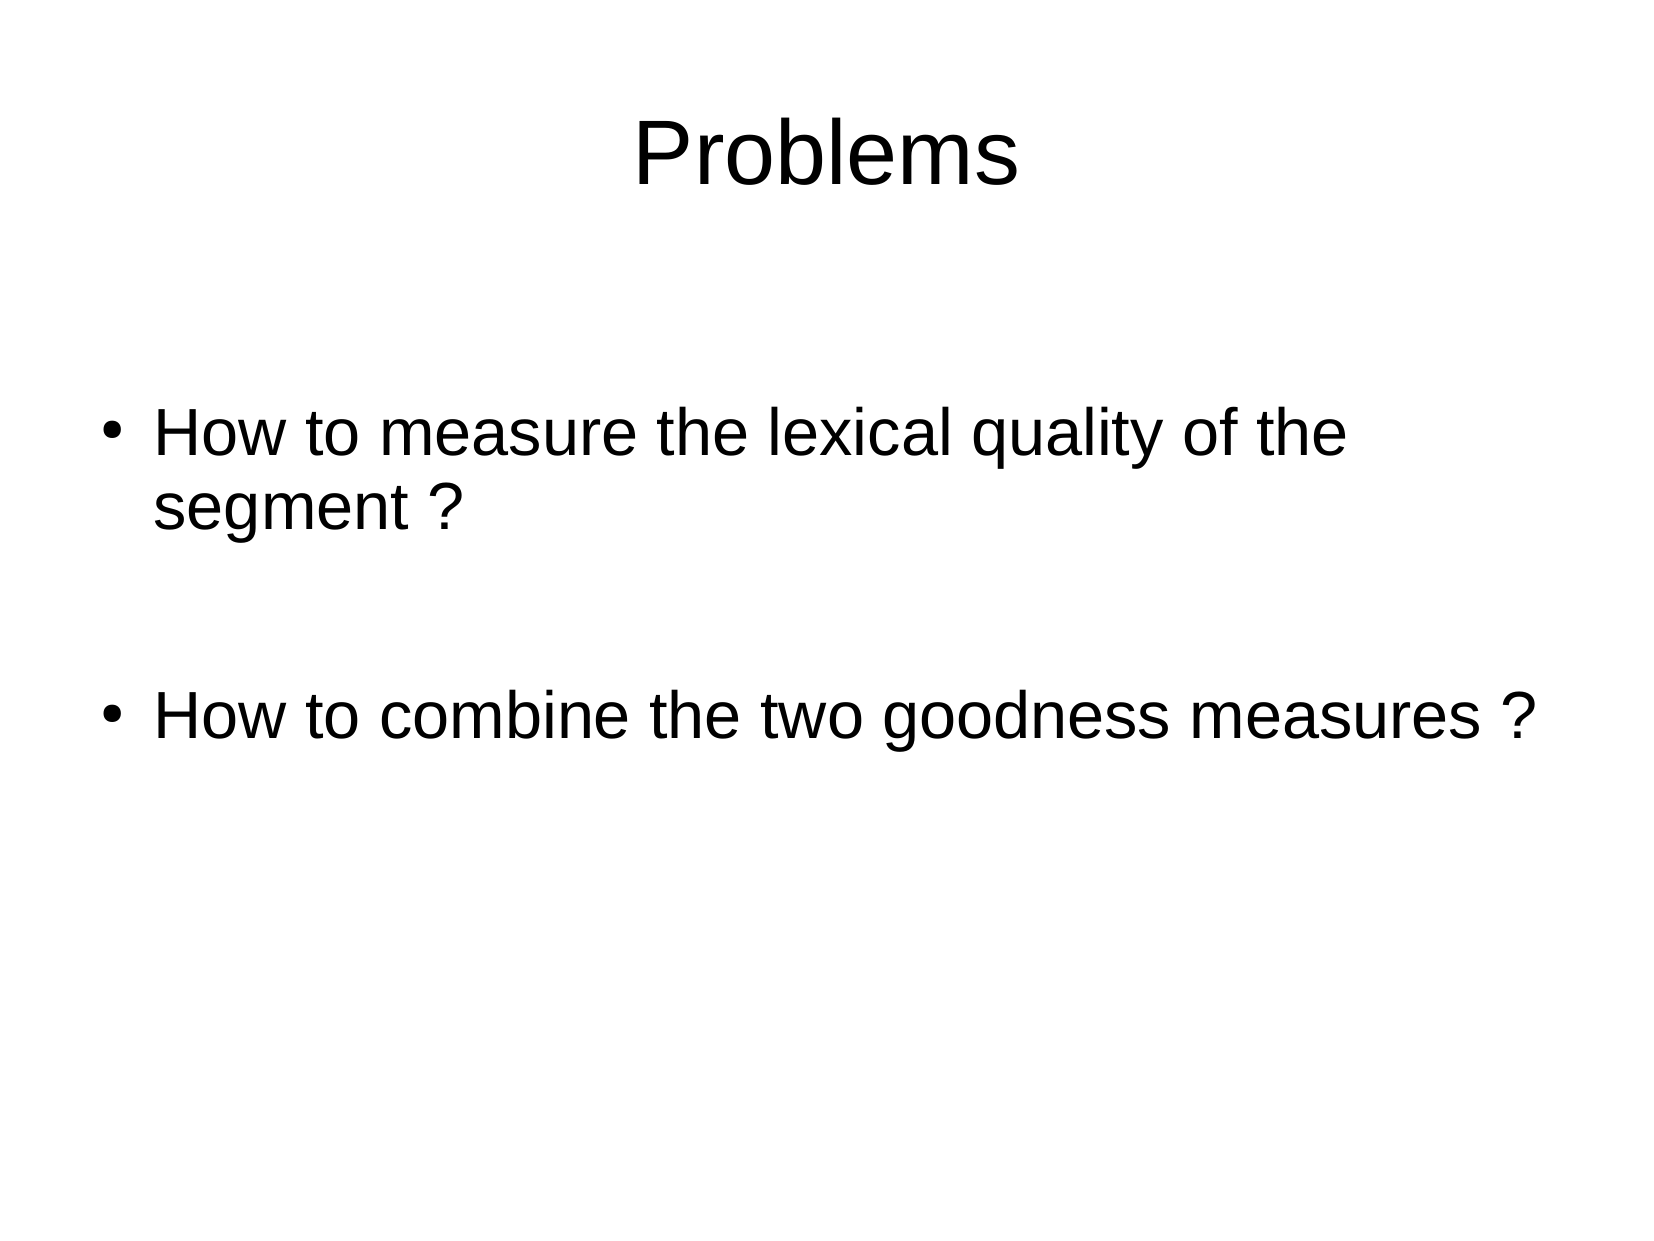

# Problems
How to measure the lexical quality of the segment ?
How to combine the two goodness measures ?